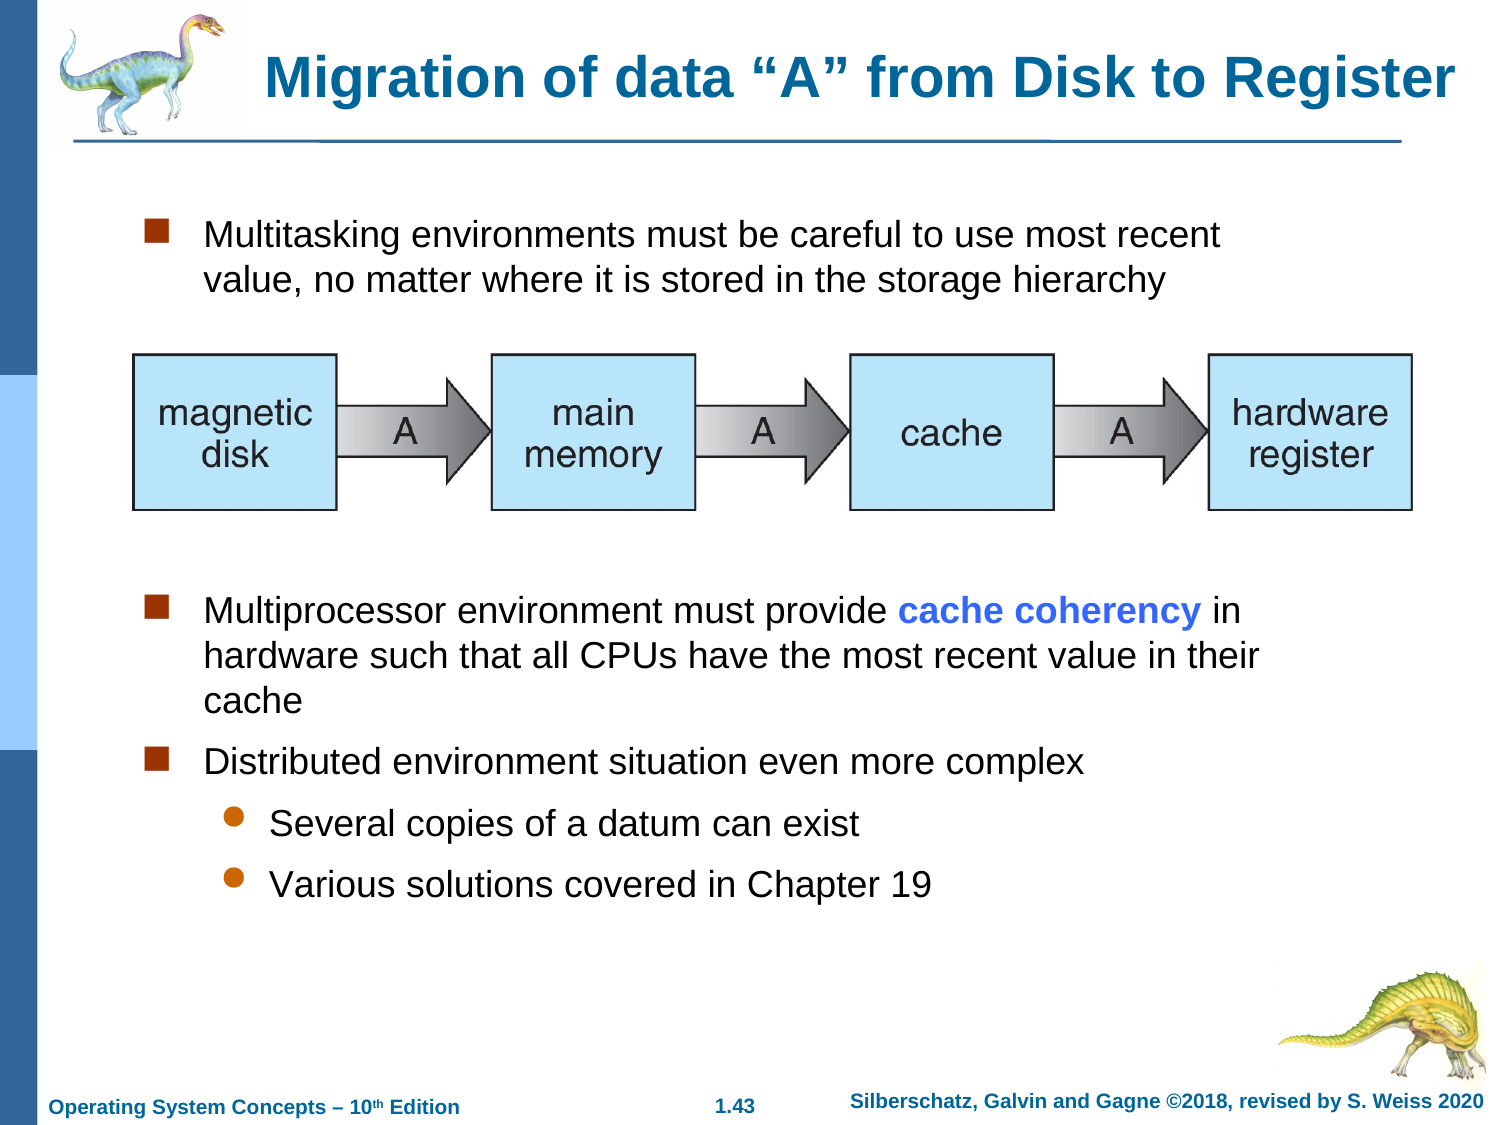

Migration of data “A” from Disk to Register
Multitasking environments must be careful to use most recent value, no matter where it is stored in the storage hierarchy
Multiprocessor environment must provide cache coherency in hardware such that all CPUs have the most recent value in their cache
Distributed environment situation even more complex
Several copies of a datum can exist
Various solutions covered in Chapter 19